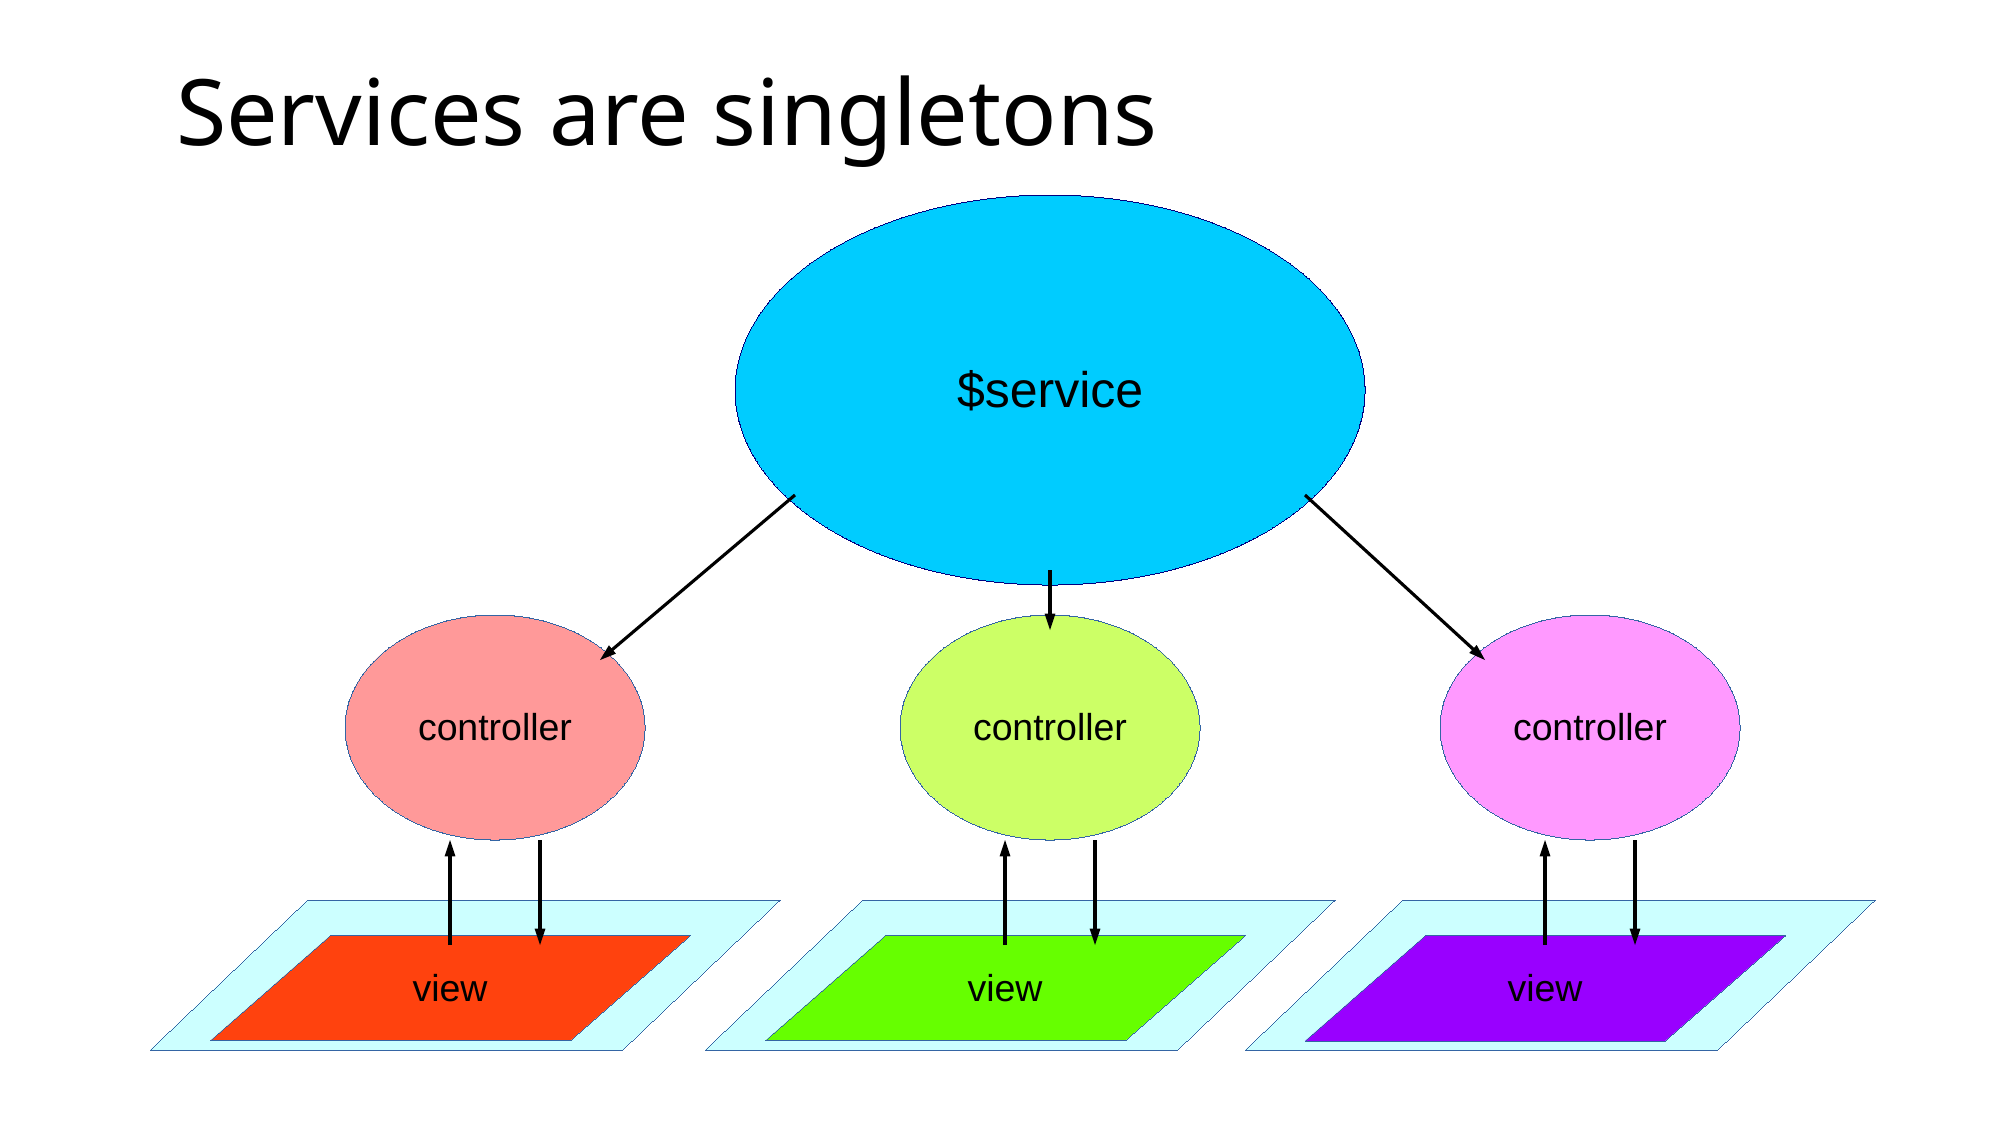

# Services are singletons
$service
controller
controller
controller
view
view
view